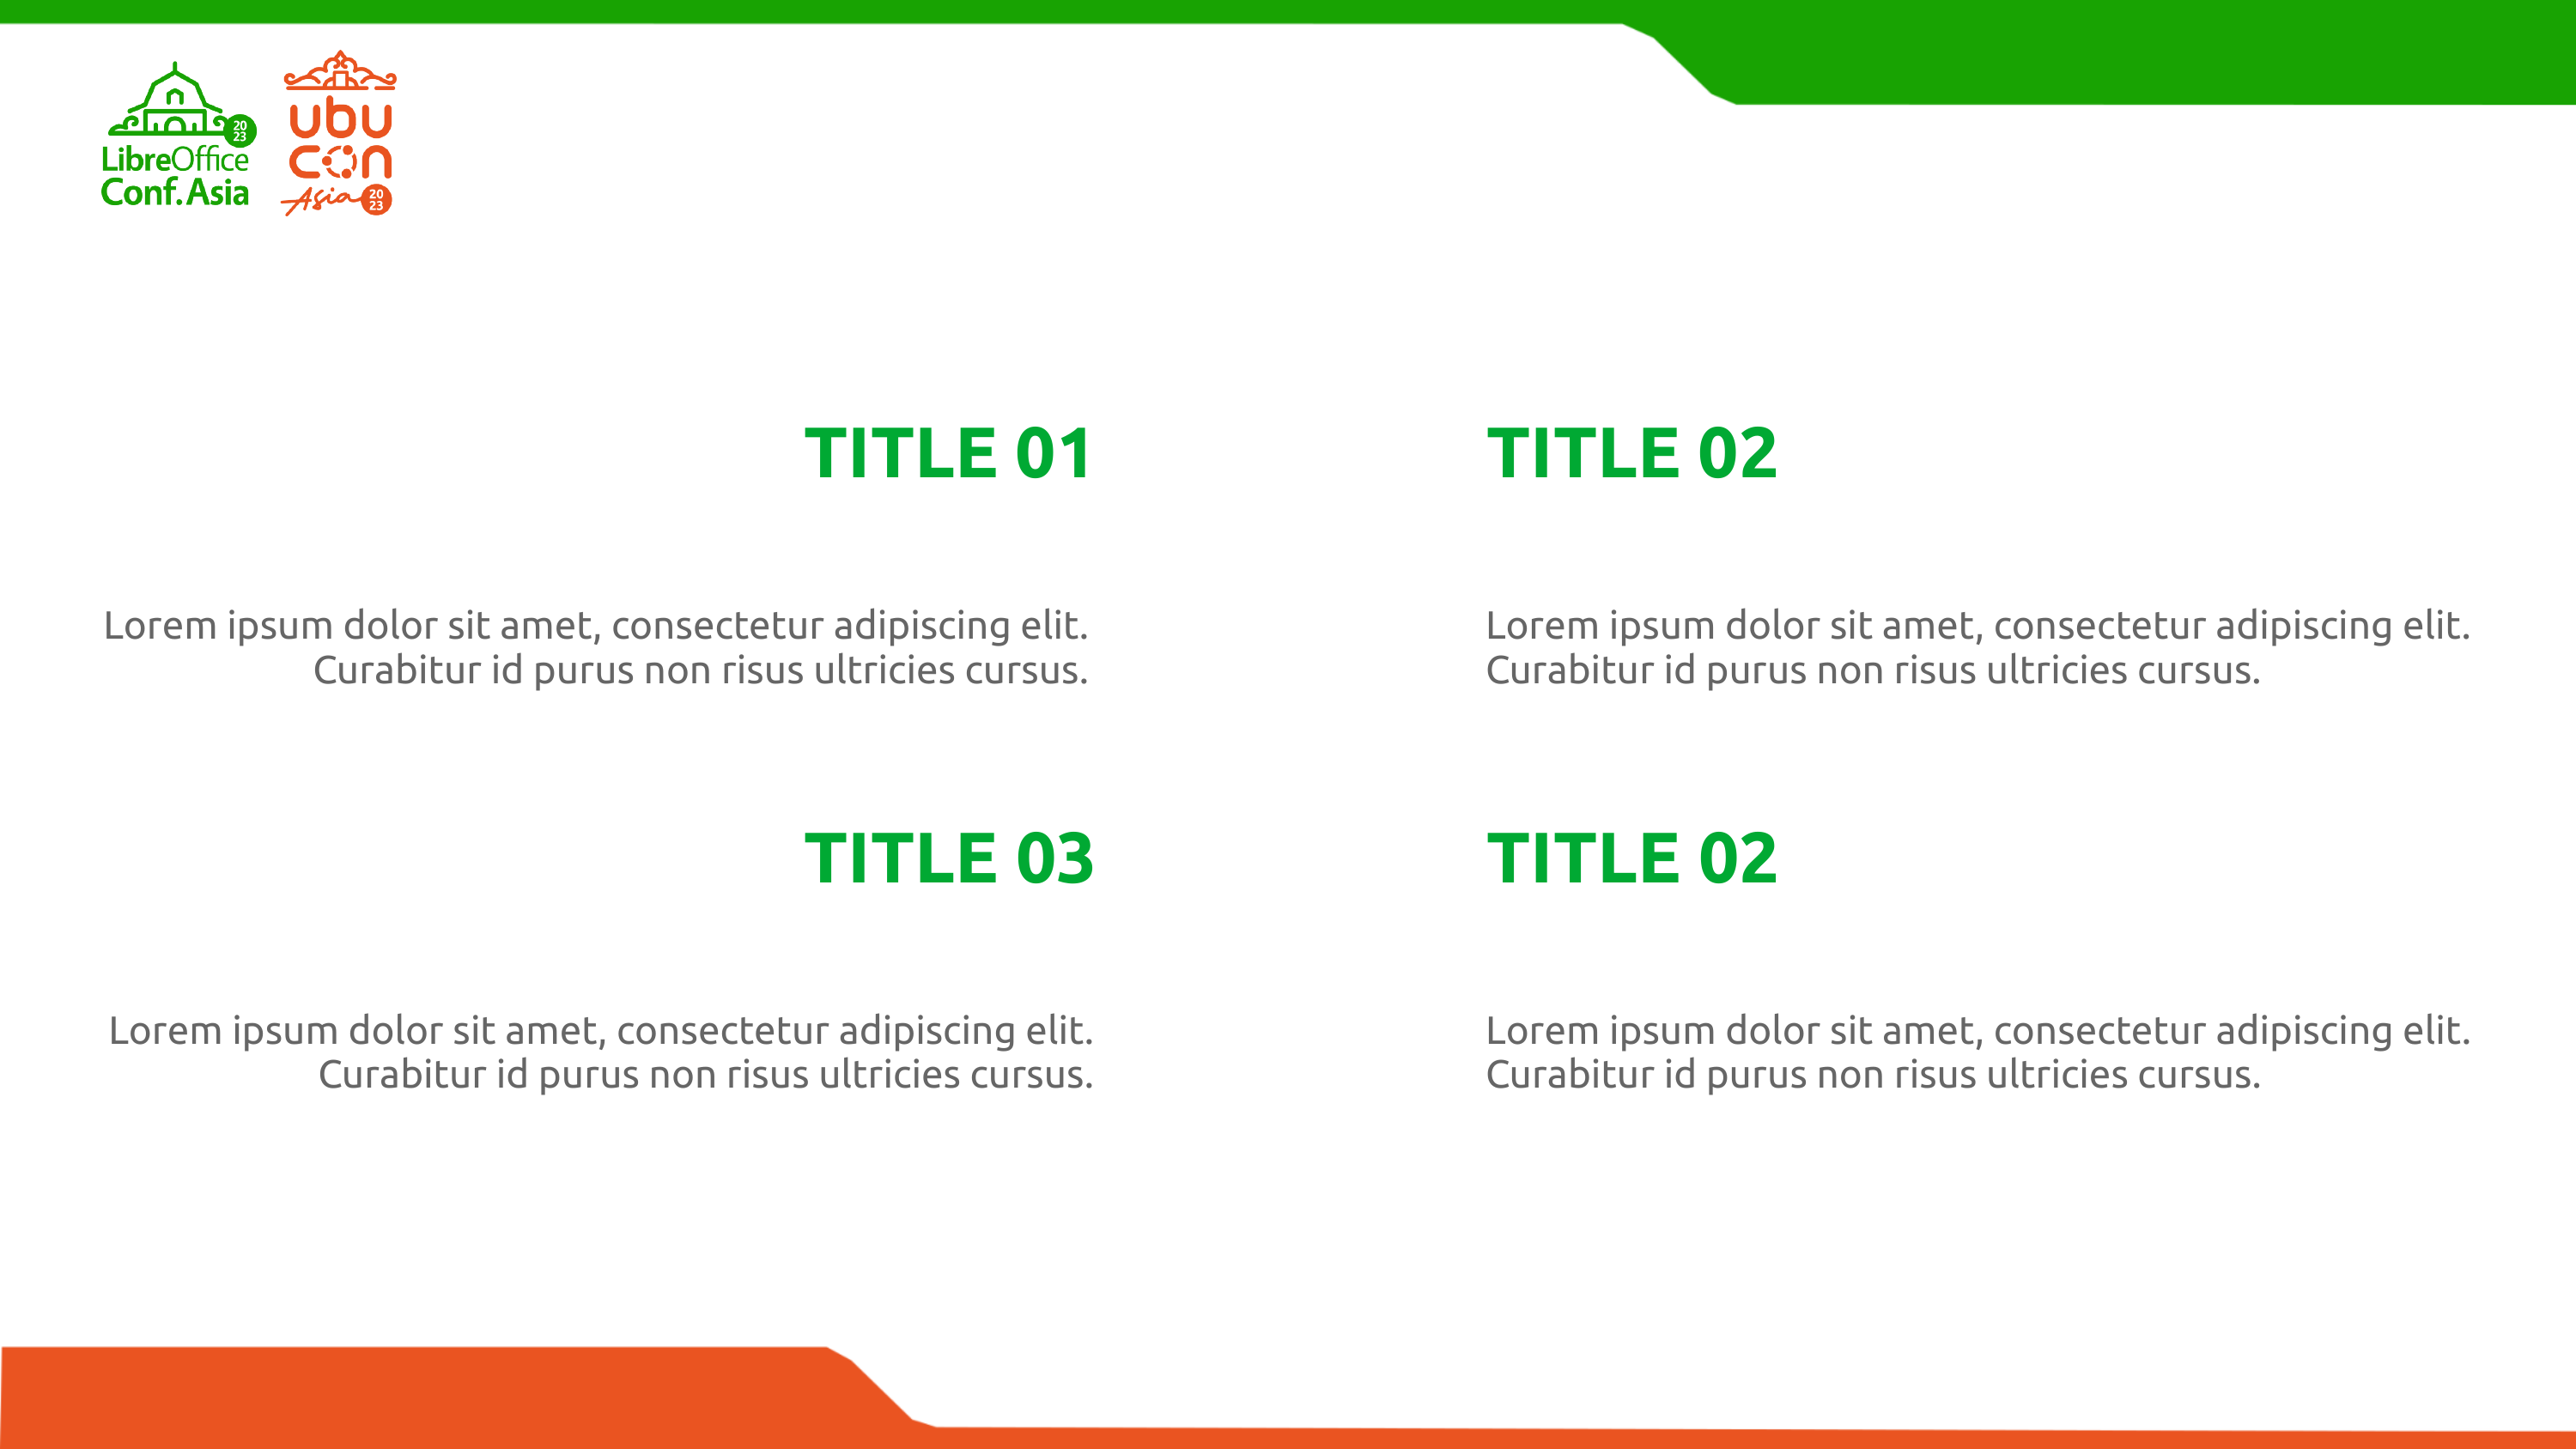

TITLE 01
TITLE 02
# Lorem ipsum dolor sit amet, consectetur adipiscing elit. Curabitur id purus non risus ultricies cursus.
Lorem ipsum dolor sit amet, consectetur adipiscing elit. Curabitur id purus non risus ultricies cursus.
TITLE 03
TITLE 02
Lorem ipsum dolor sit amet, consectetur adipiscing elit. Curabitur id purus non risus ultricies cursus.
Lorem ipsum dolor sit amet, consectetur adipiscing elit. Curabitur id purus non risus ultricies cursus.